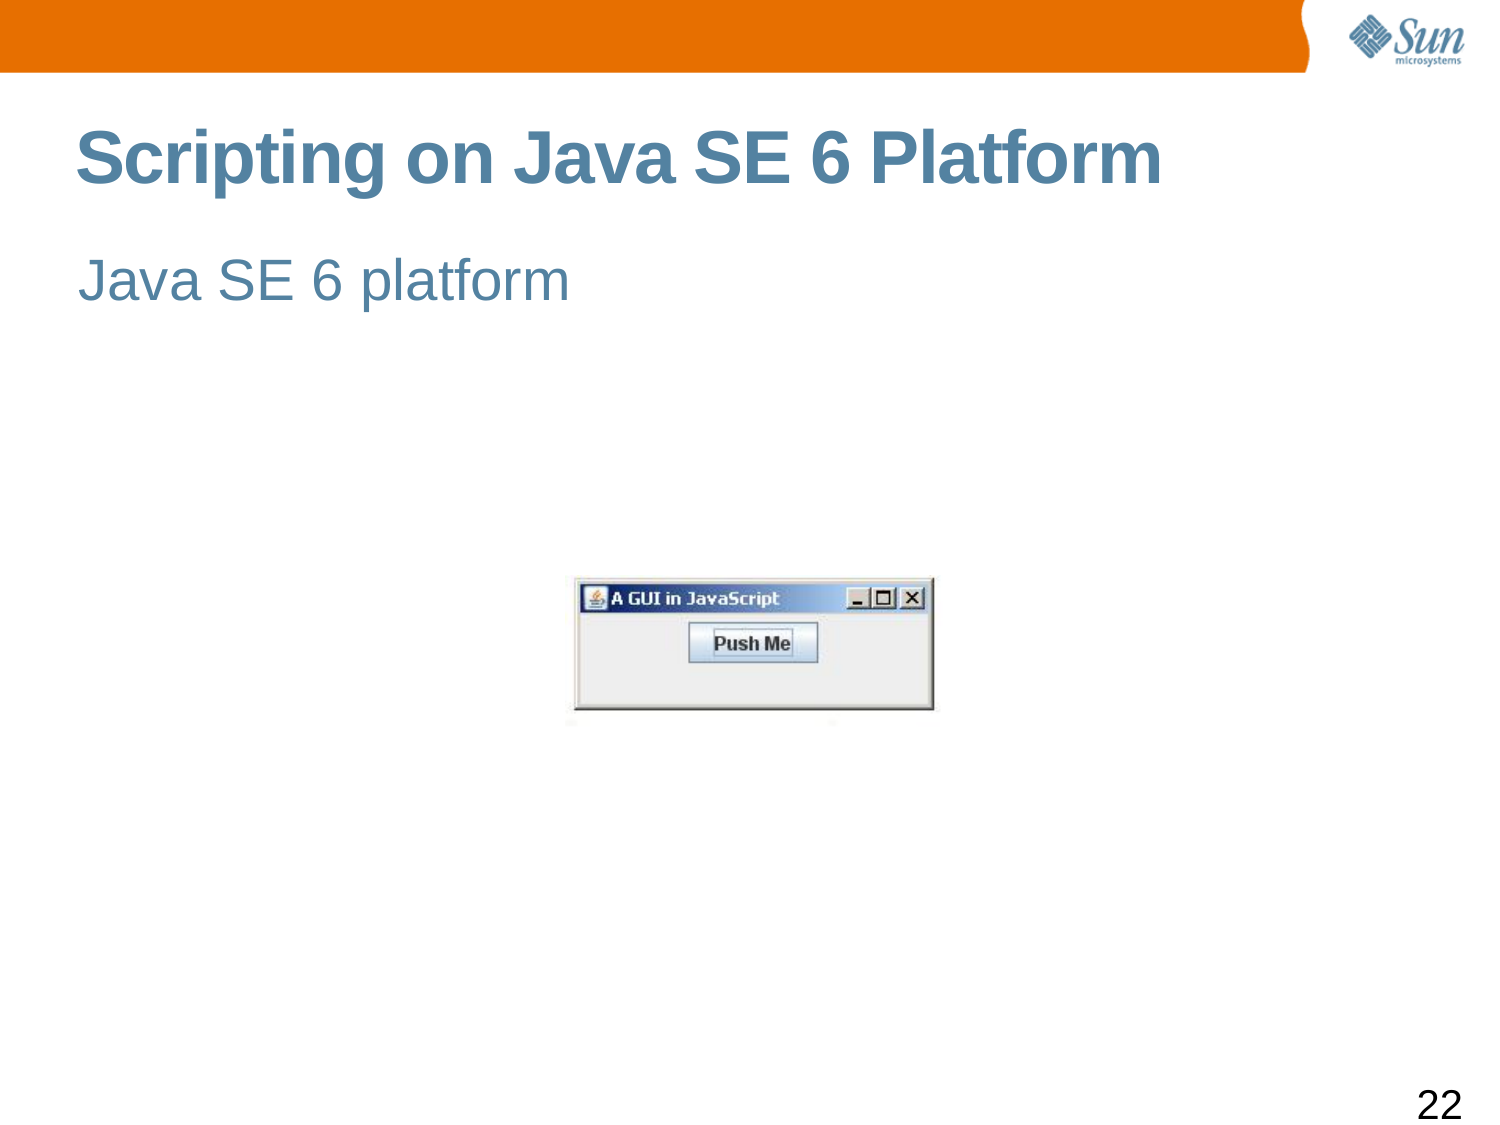

# Scripting on Java SE 6 Platform
Java SE 6 platform